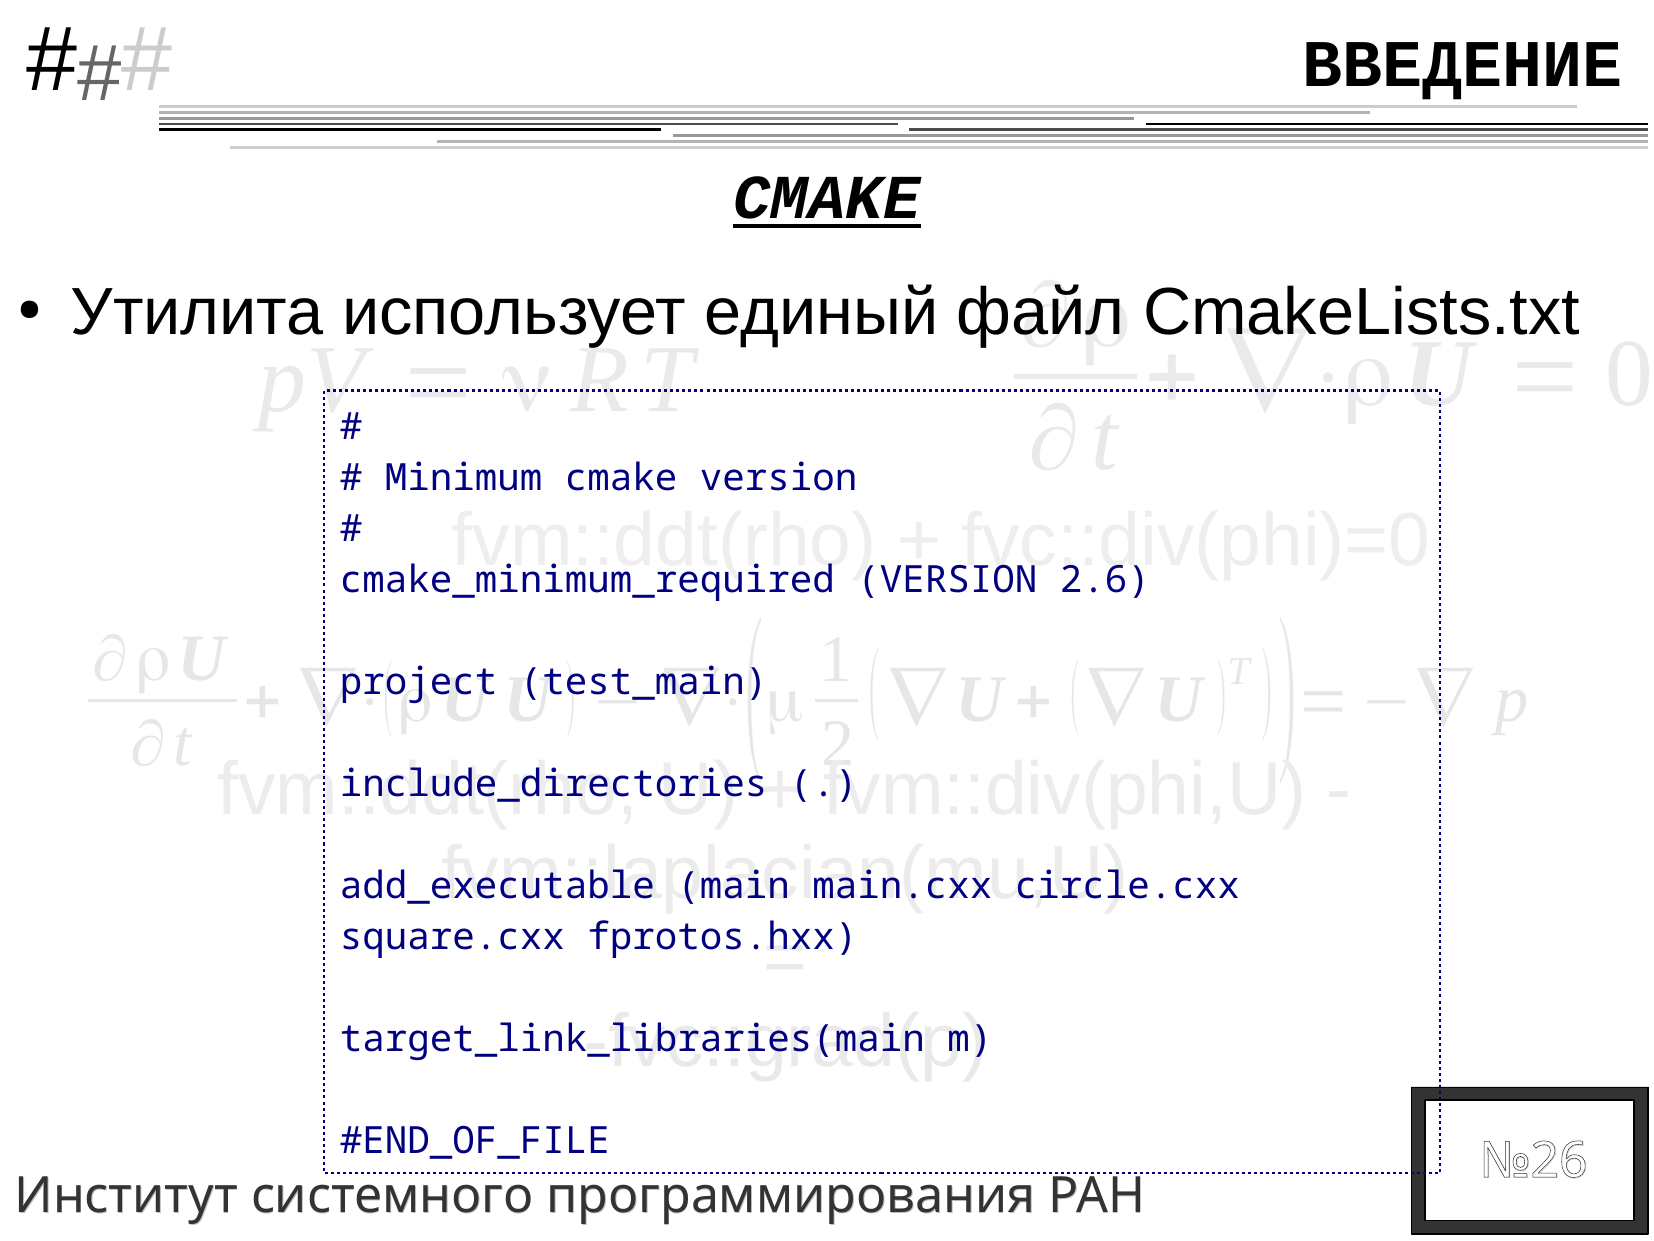

# CMAKE
Утилита использует единый файл CmakeLists.txt
#
# Minimum cmake version
#
cmake_minimum_required (VERSION 2.6)
project (test_main)
include_directories (.)
add_executable (main main.cxx circle.cxx square.cxx fprotos.hxx)
target_link_libraries(main m)
#END_OF_FILE